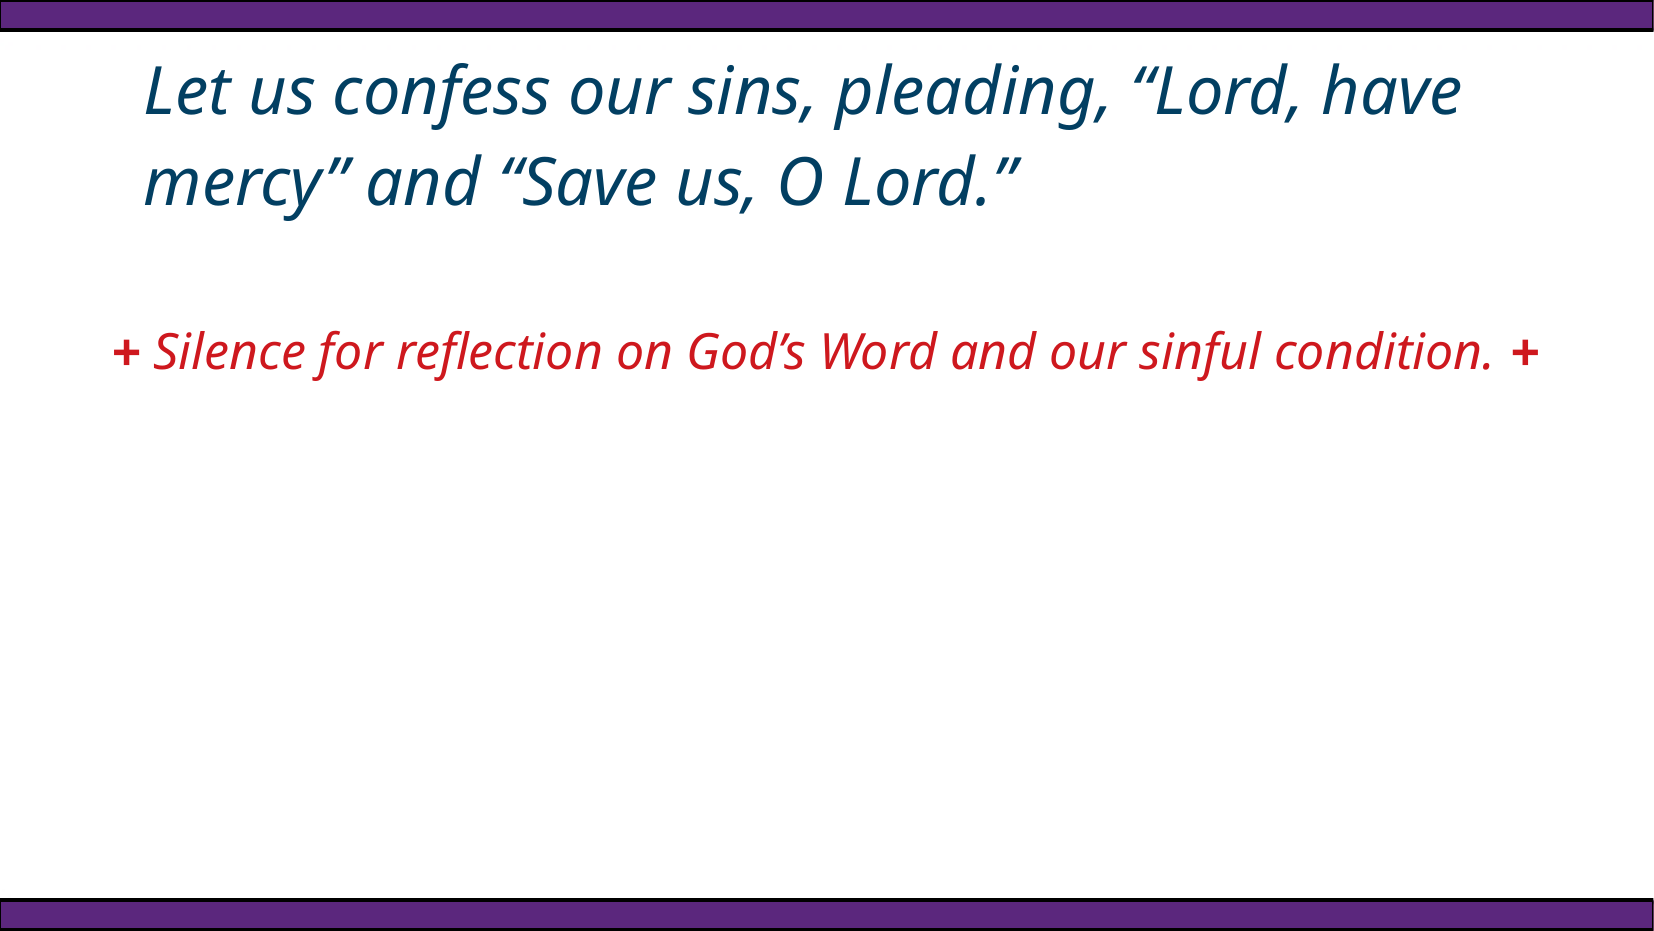

Let us confess our sins, pleading, “Lord, have
 mercy” and “Save us, O Lord.”
+ Silence for reflection on God’s Word and our sinful condition. +